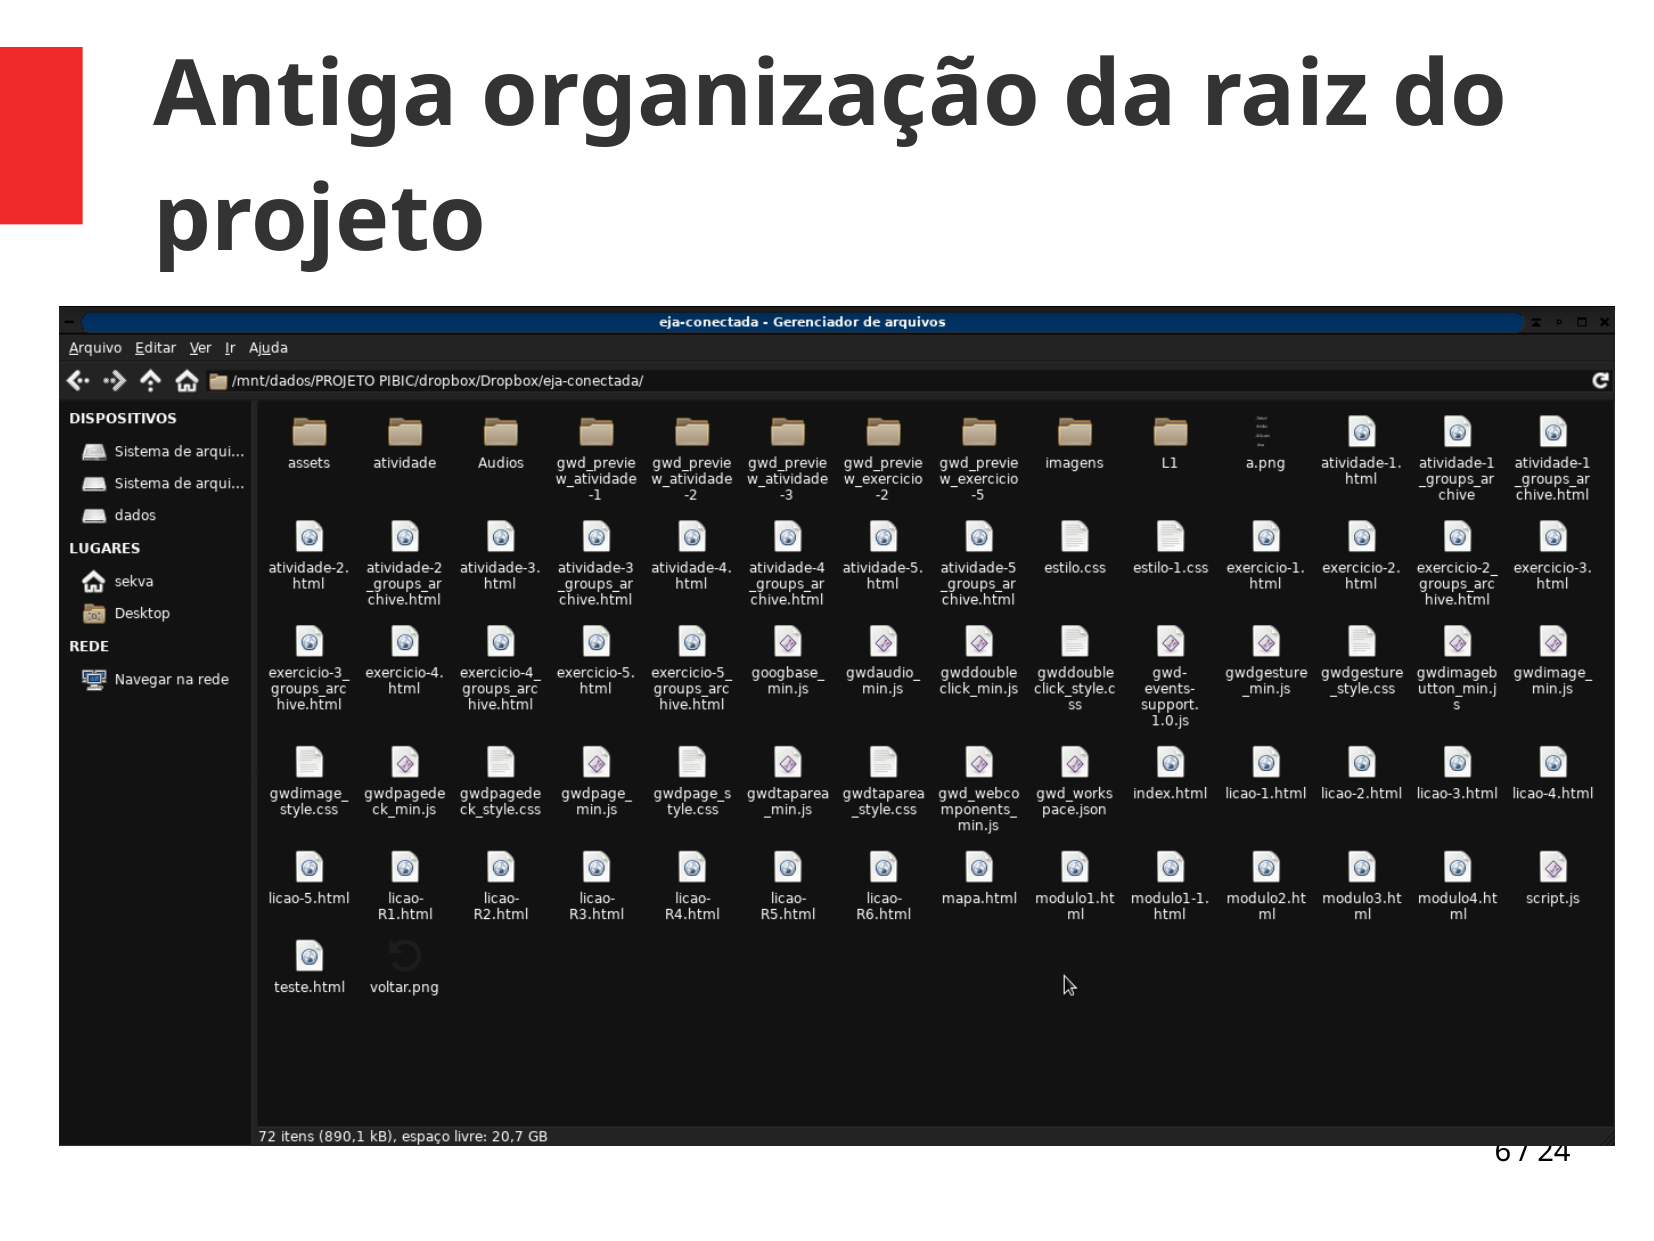

# Antiga organização da raiz do projeto
6